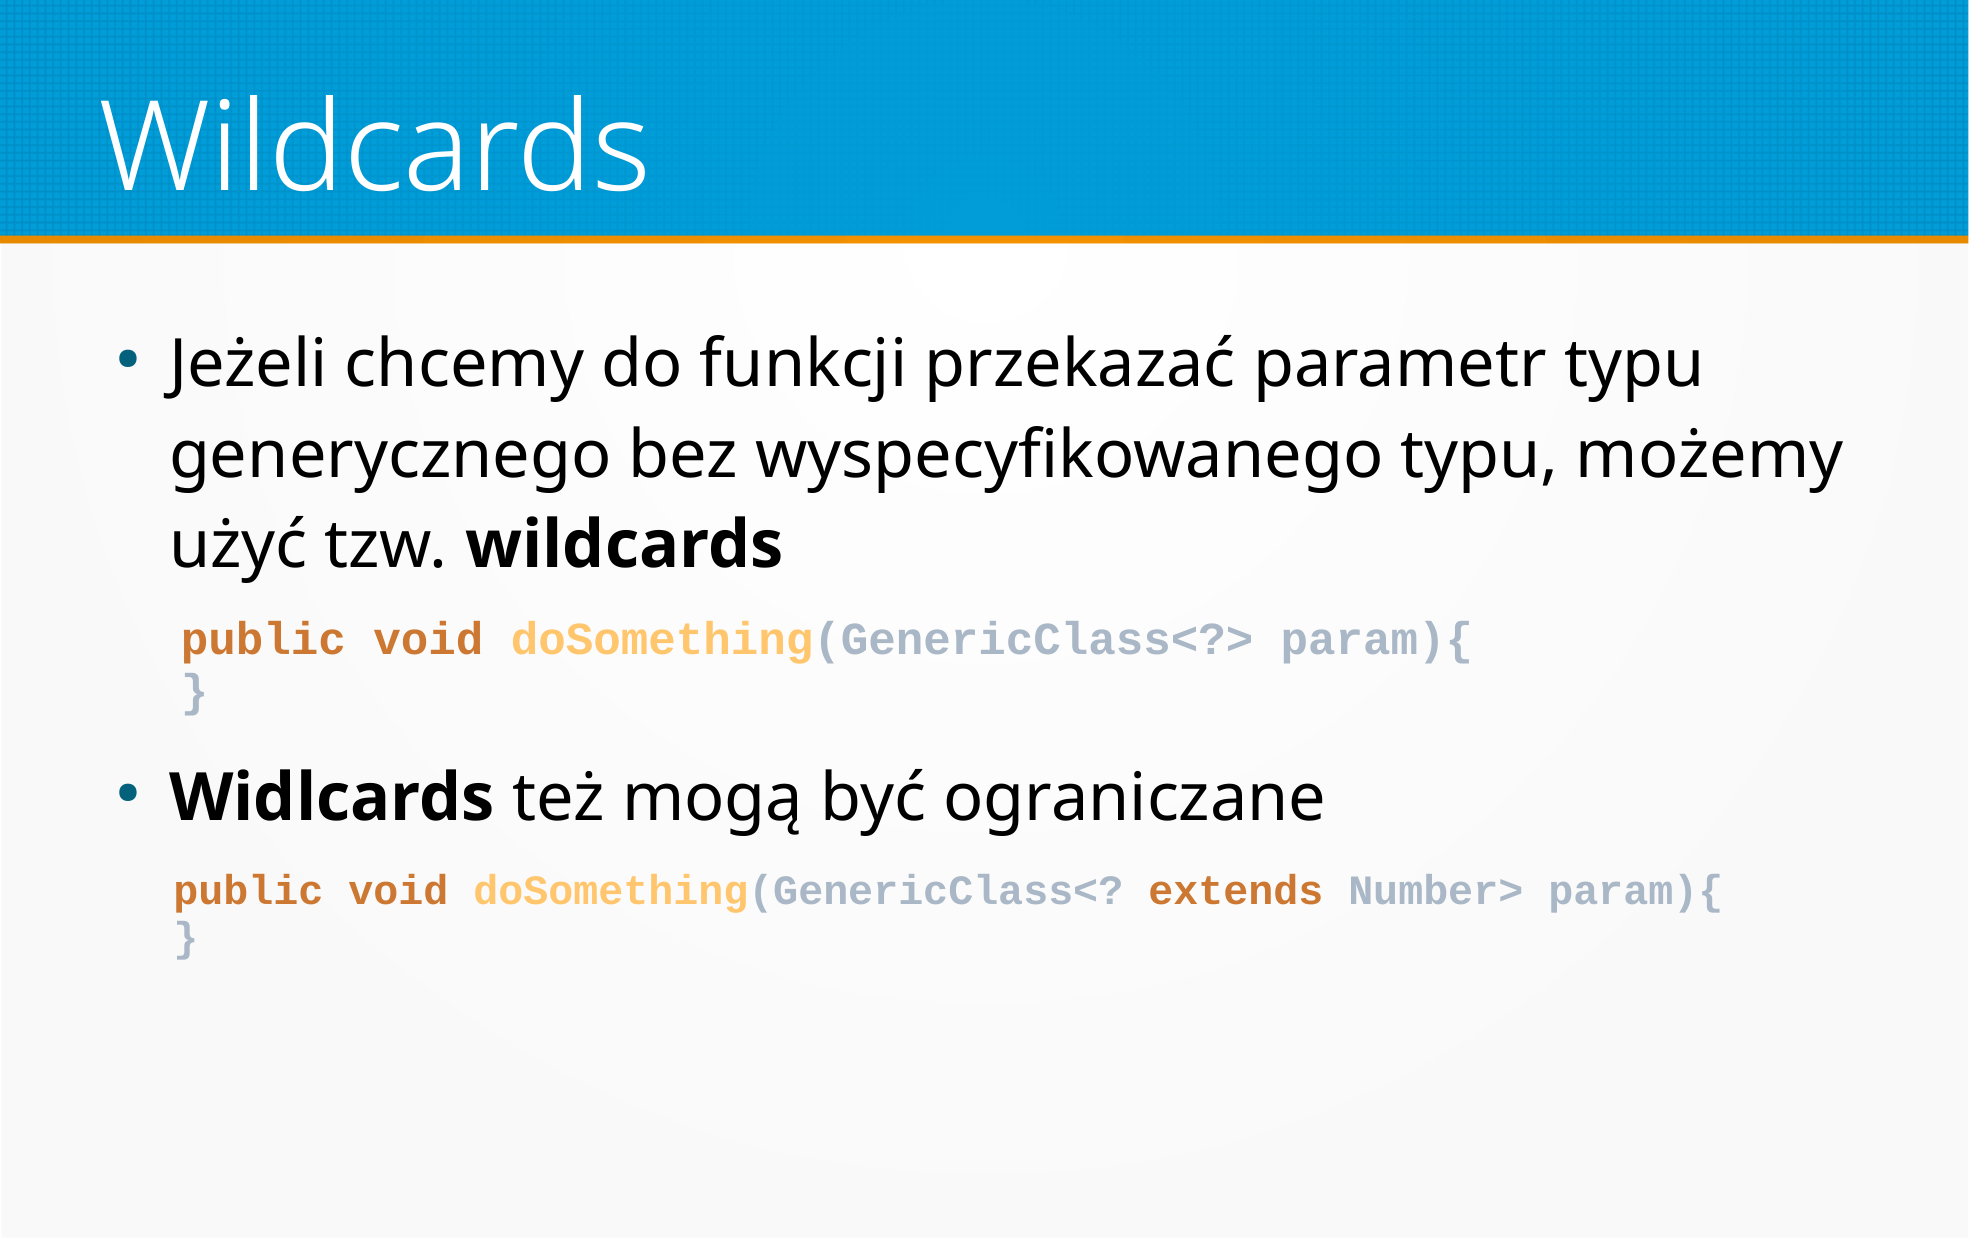

# Wildcards
Jeżeli chcemy do funkcji przekazać parametr typu generycznego bez wyspecyfikowanego typu, możemy użyć tzw. wildcards
 public void doSomething(GenericClass<?> param){
 }
Widlcards też mogą być ograniczane
 public void doSomething(GenericClass<? extends Number> param){
 }